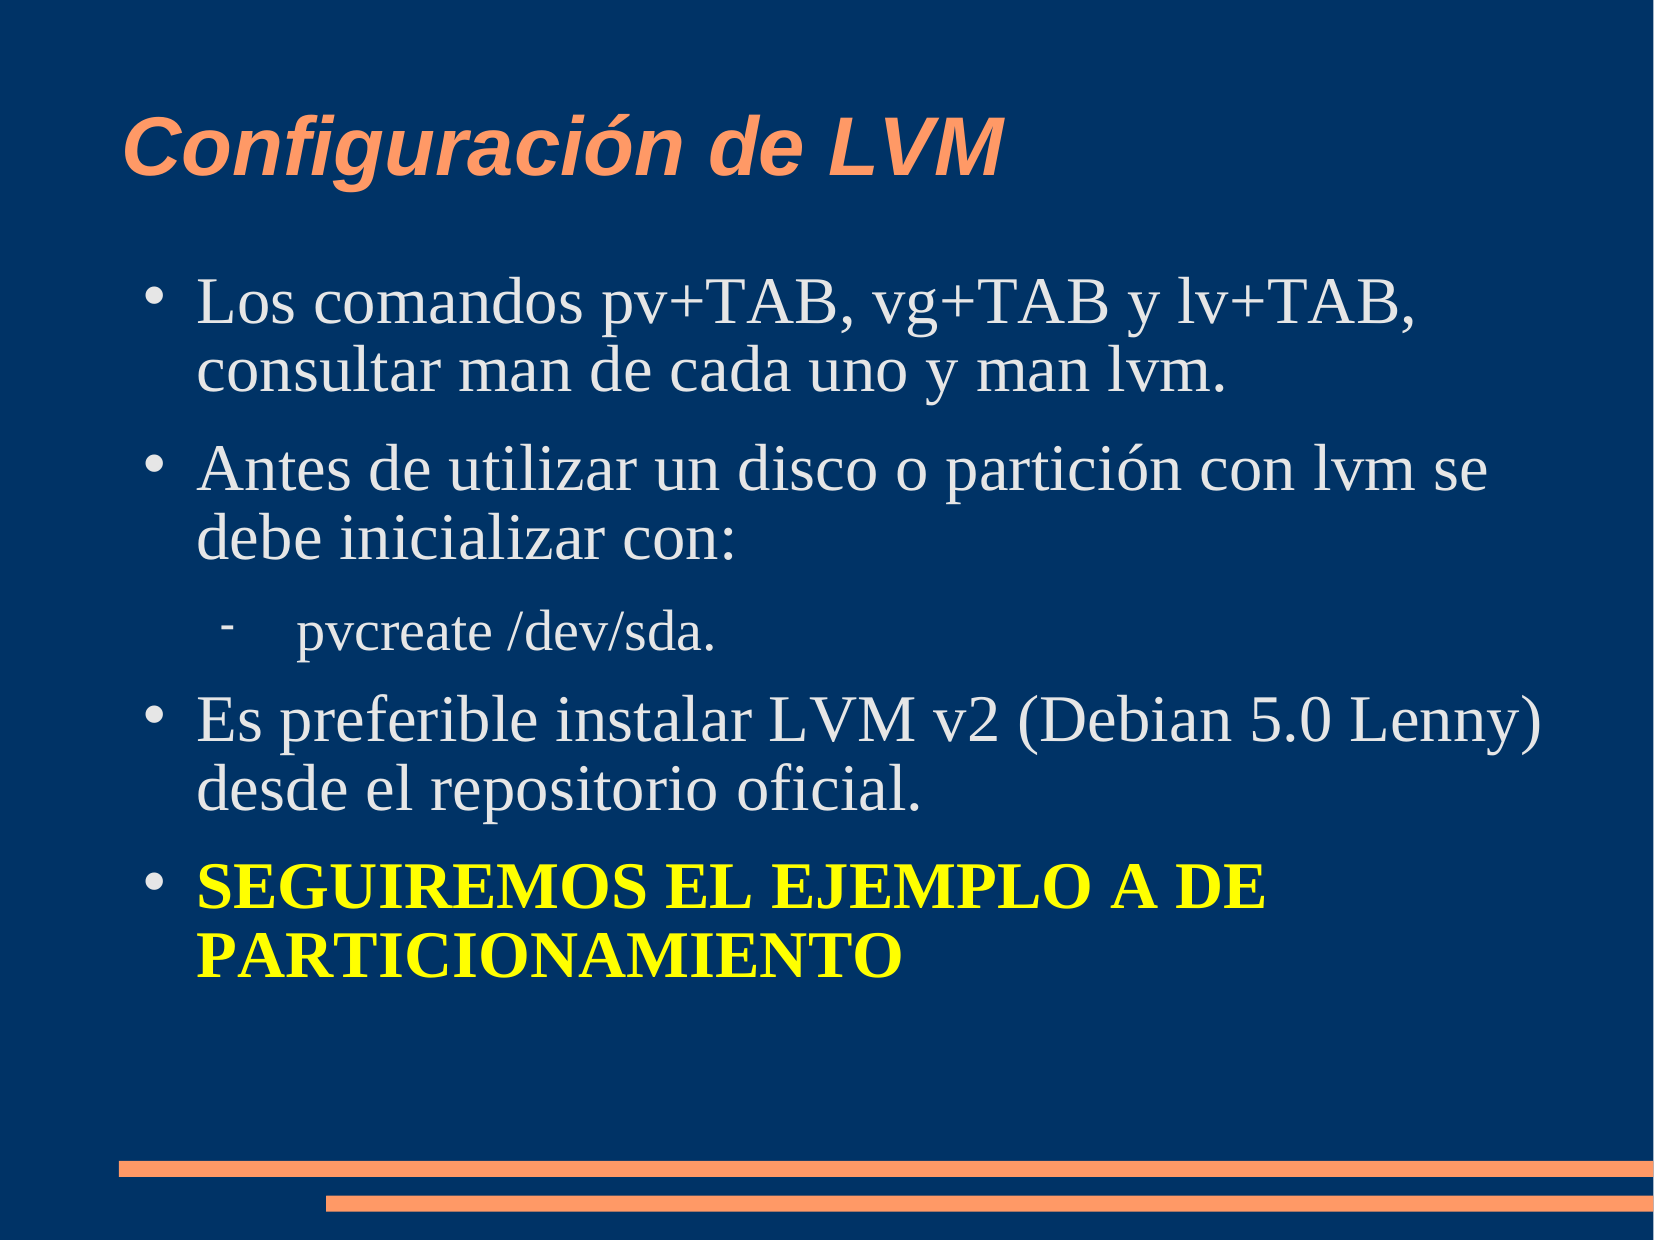

# Configuración de LVM
Los comandos pv+TAB, vg+TAB y lv+TAB, consultar man de cada uno y man lvm.
Antes de utilizar un disco o partición con lvm se debe inicializar con:
 pvcreate /dev/sda.
Es preferible instalar LVM v2 (Debian 5.0 Lenny) desde el repositorio oficial.
SEGUIREMOS EL EJEMPLO A DE PARTICIONAMIENTO